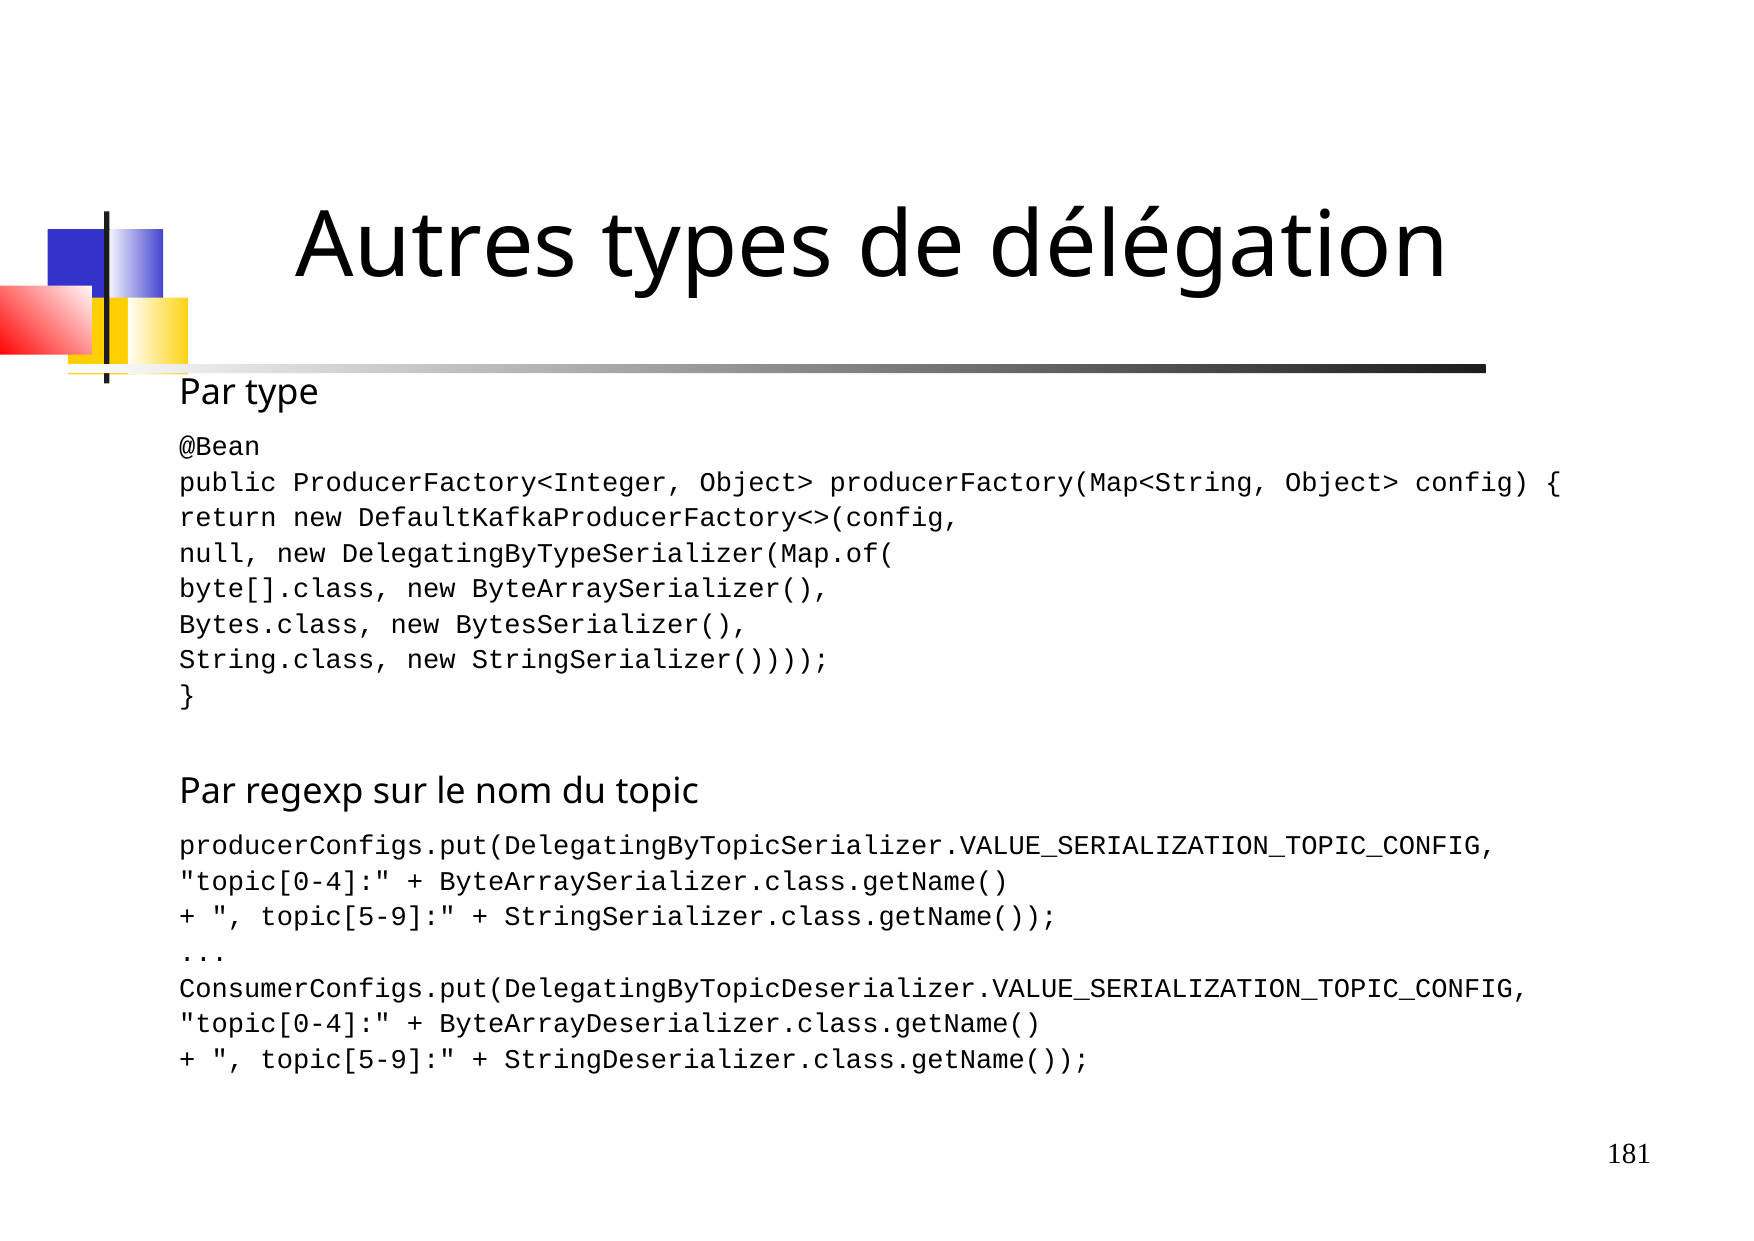

# Autres types de délégation
Par type
@Bean
public ProducerFactory<Integer, Object> producerFactory(Map<String, Object> config) {
return new DefaultKafkaProducerFactory<>(config,
null, new DelegatingByTypeSerializer(Map.of(
byte[].class, new ByteArraySerializer(),
Bytes.class, new BytesSerializer(),
String.class, new StringSerializer())));
}
Par regexp sur le nom du topic
producerConfigs.put(DelegatingByTopicSerializer.VALUE_SERIALIZATION_TOPIC_CONFIG,
"topic[0-4]:" + ByteArraySerializer.class.getName()
+ ", topic[5-9]:" + StringSerializer.class.getName());
...
ConsumerConfigs.put(DelegatingByTopicDeserializer.VALUE_SERIALIZATION_TOPIC_CONFIG,
"topic[0-4]:" + ByteArrayDeserializer.class.getName()
+ ", topic[5-9]:" + StringDeserializer.class.getName());